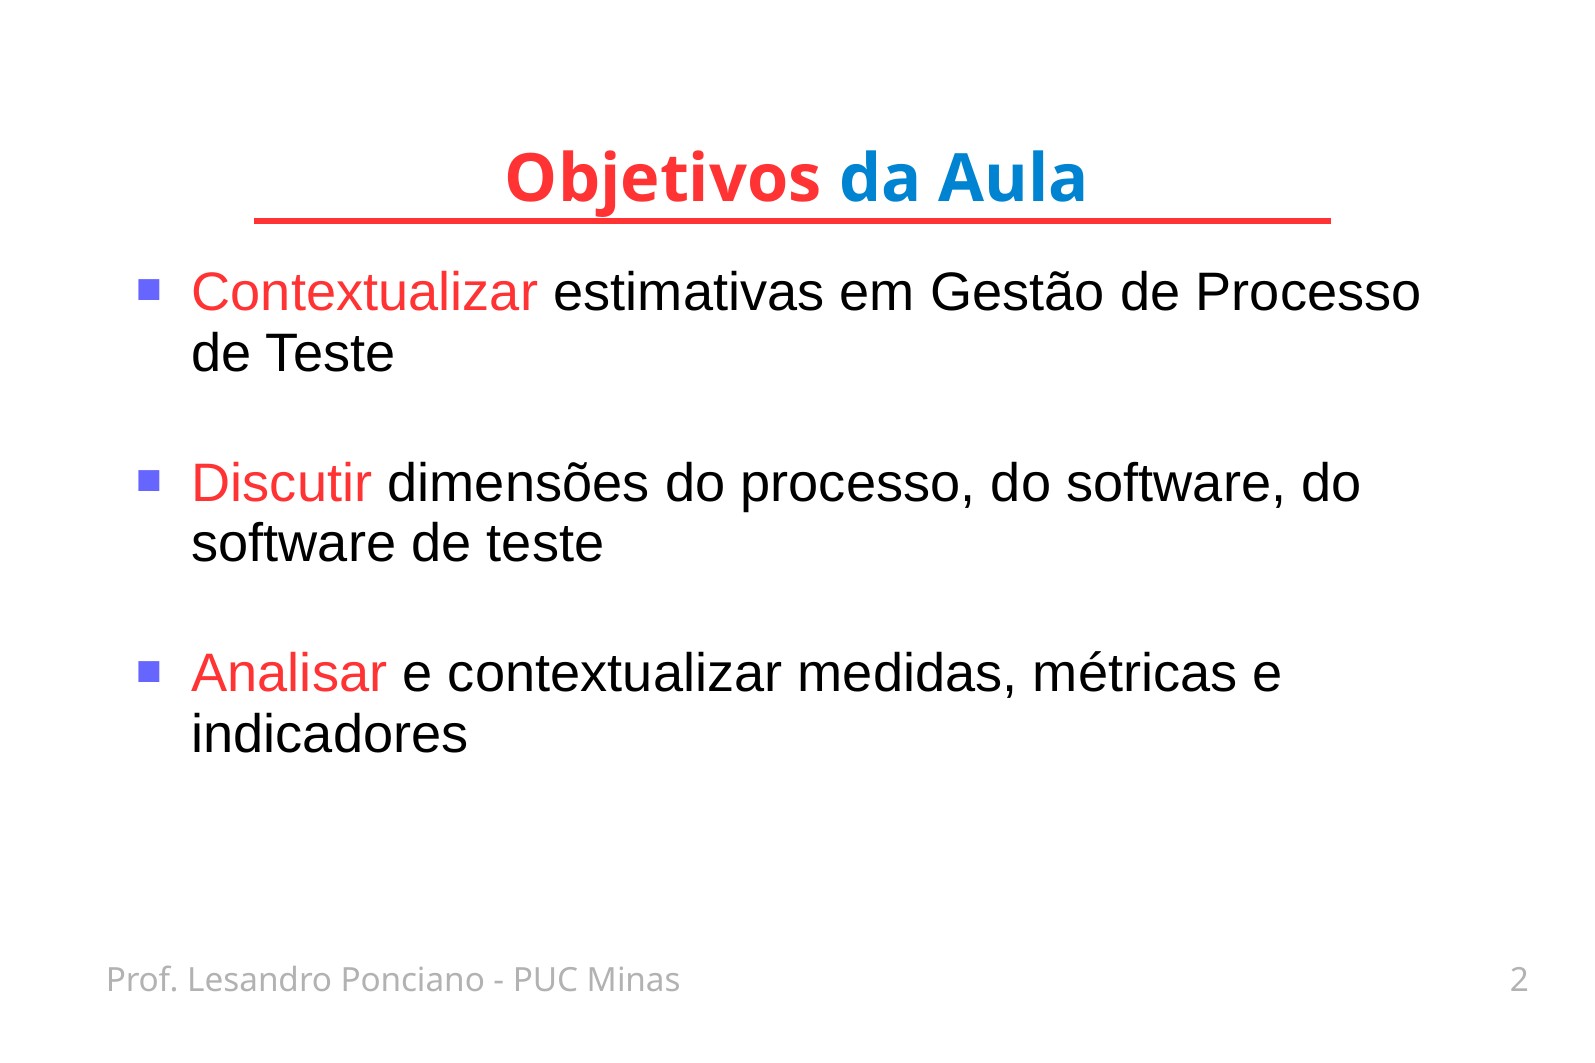

# Objetivos da Aula
Contextualizar estimativas em Gestão de Processo de Teste
Discutir dimensões do processo, do software, do software de teste
Analisar e contextualizar medidas, métricas e indicadores
Prof. Lesandro Ponciano - PUC Minas
2